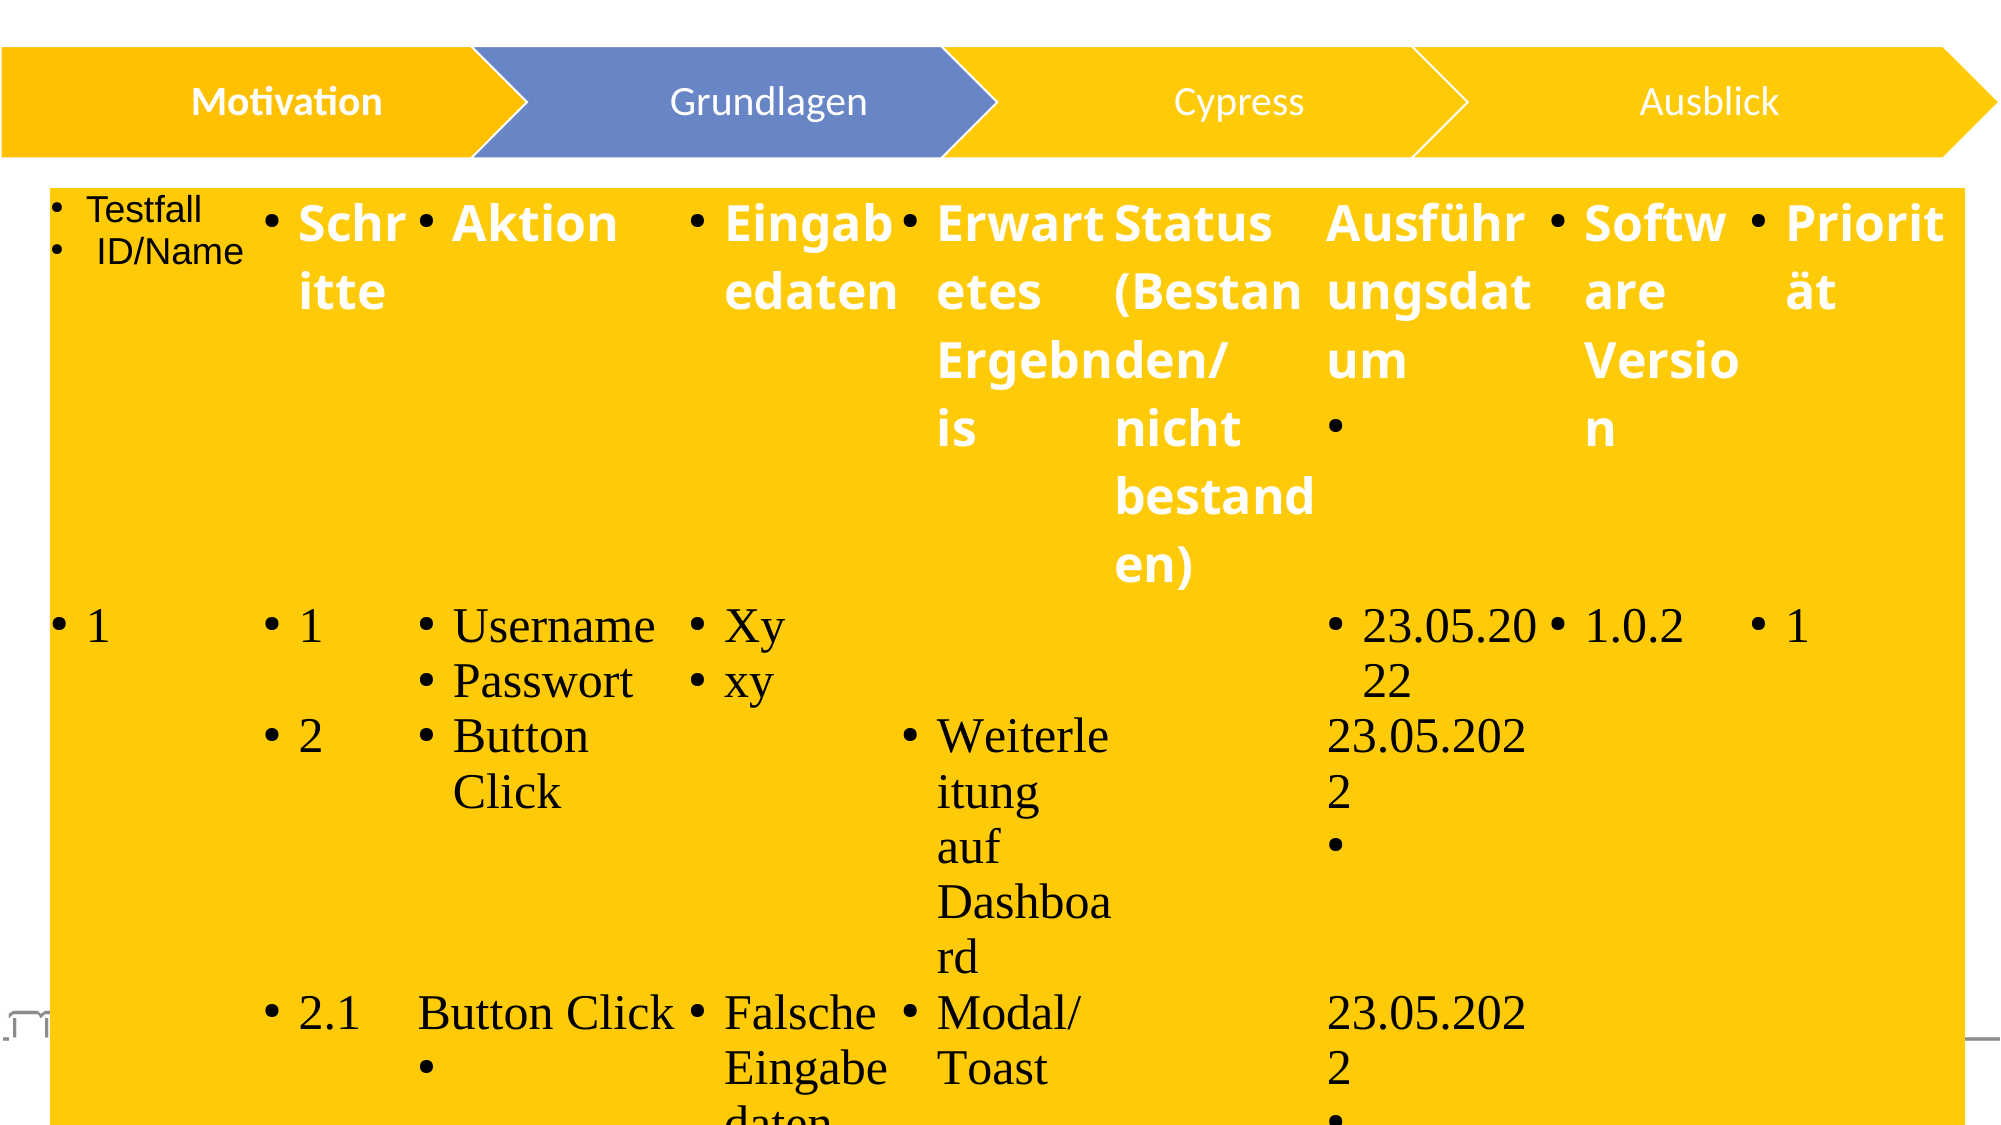

Motivation
Grundlagen
Cypress
Ausblick
#
| Testfall ID/Name | Schritte | Aktion | Eingabedaten | Erwartetes Ergebnis | Status (Bestanden/ nicht bestanden) | Ausführungsdatum | Software Version | Priorität |
| --- | --- | --- | --- | --- | --- | --- | --- | --- |
| 1 | 1 | Username Passwort | Xy xy | | | 23.05.2022 | 1.0.2 | 1 |
| | 2 | Button Click | | Weiterleitung auf Dashboard | | 23.05.2022 | | |
| | 2.1 | Button Click | Falsche Eingabedaten | Modal/ Toast | | 23.05.2022 | | |
| Satus | Bestanden/ nicht bestanden | durchgeführt von XY | | | | | | | |
Cypress - Das Tool für die Testautomatisierung von JavaScript Frameworks